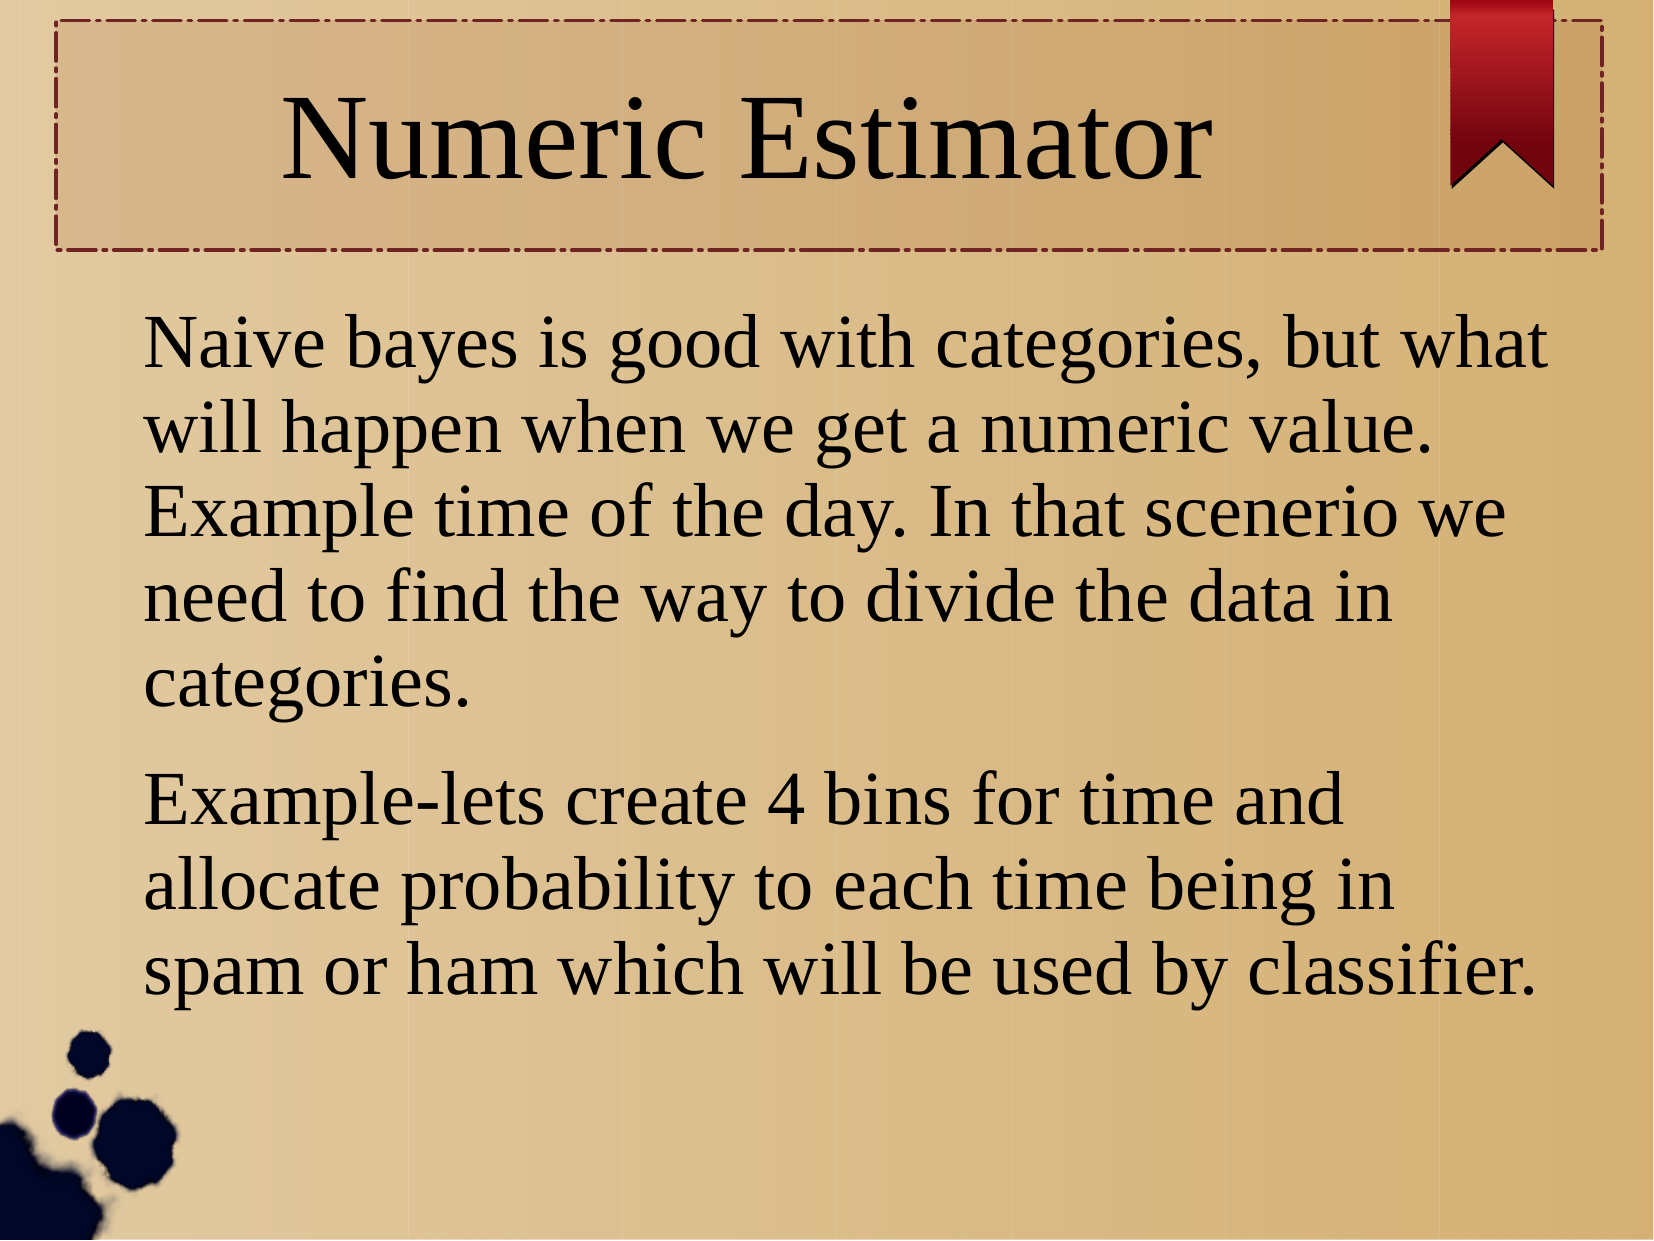

# Numeric Estimator
Naive bayes is good with categories, but what will happen when we get a numeric value. Example time of the day. In that scenerio we need to find the way to divide the data in categories.
Example-lets create 4 bins for time and allocate probability to each time being in spam or ham which will be used by classifier.